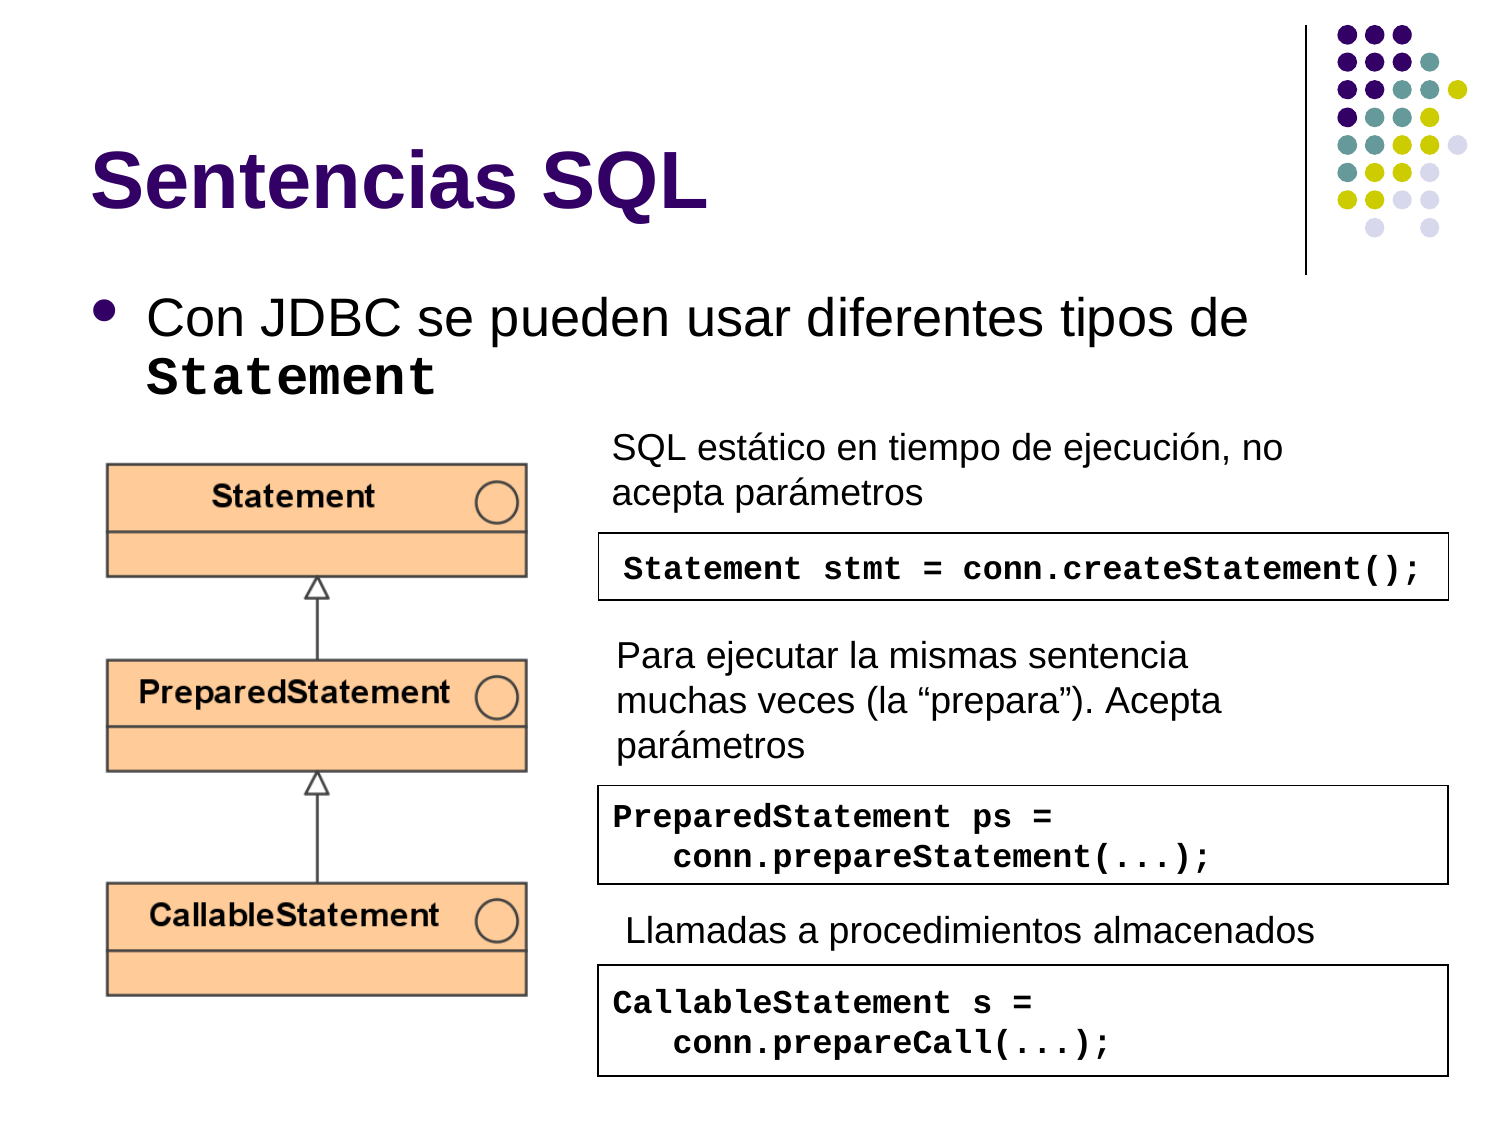

# Sentencias SQL
Con JDBC se pueden usar diferentes tipos de Statement
SQL estático en tiempo de ejecución, no acepta parámetros
Statement stmt = conn.createStatement();
Para ejecutar la mismas sentencia muchas veces (la “prepara”). Acepta parámetros
PreparedStatement ps =
 conn.prepareStatement(...);
Llamadas a procedimientos almacenados
CallableStatement s =
 conn.prepareCall(...);